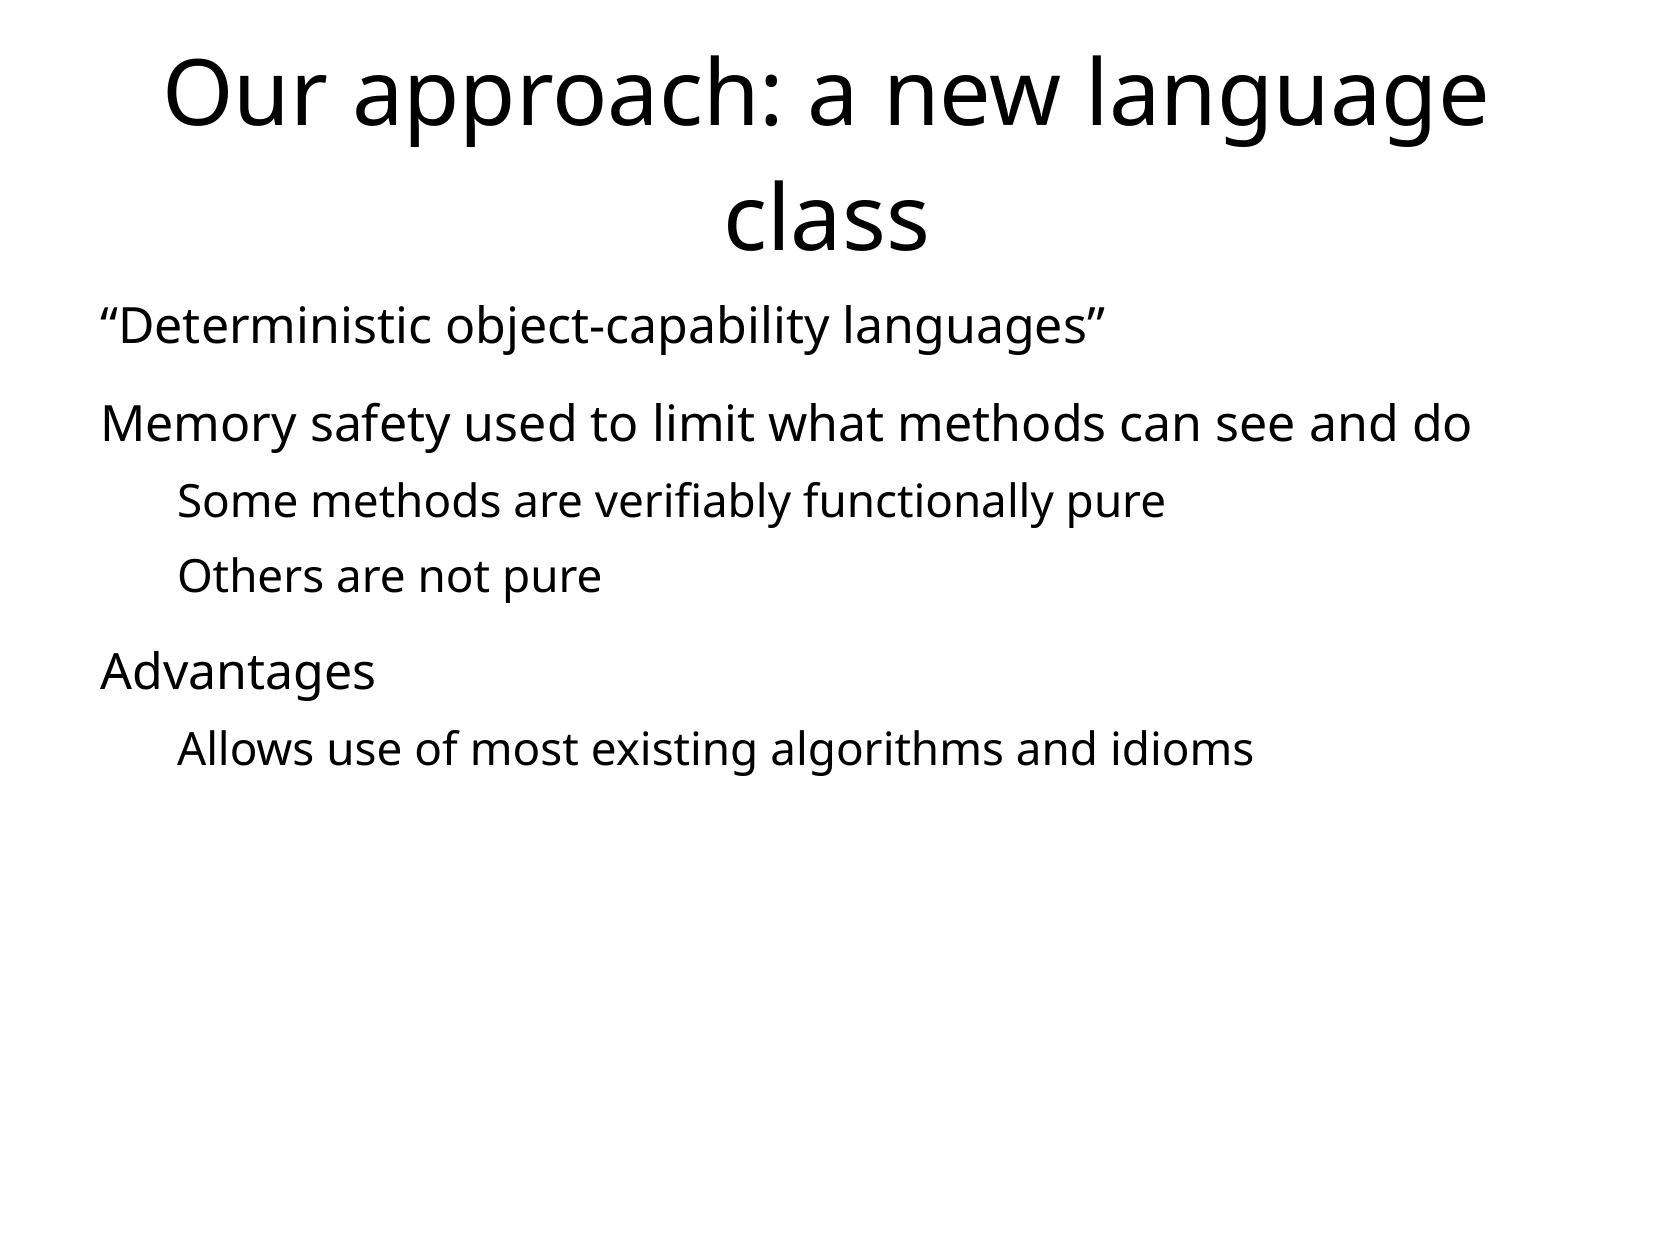

# Our approach: a new language class
“Deterministic object-capability languages”
Memory safety used to limit what methods can see and do
Some methods are verifiably functionally pure
Others are not pure
Advantages
Allows use of most existing algorithms and idioms